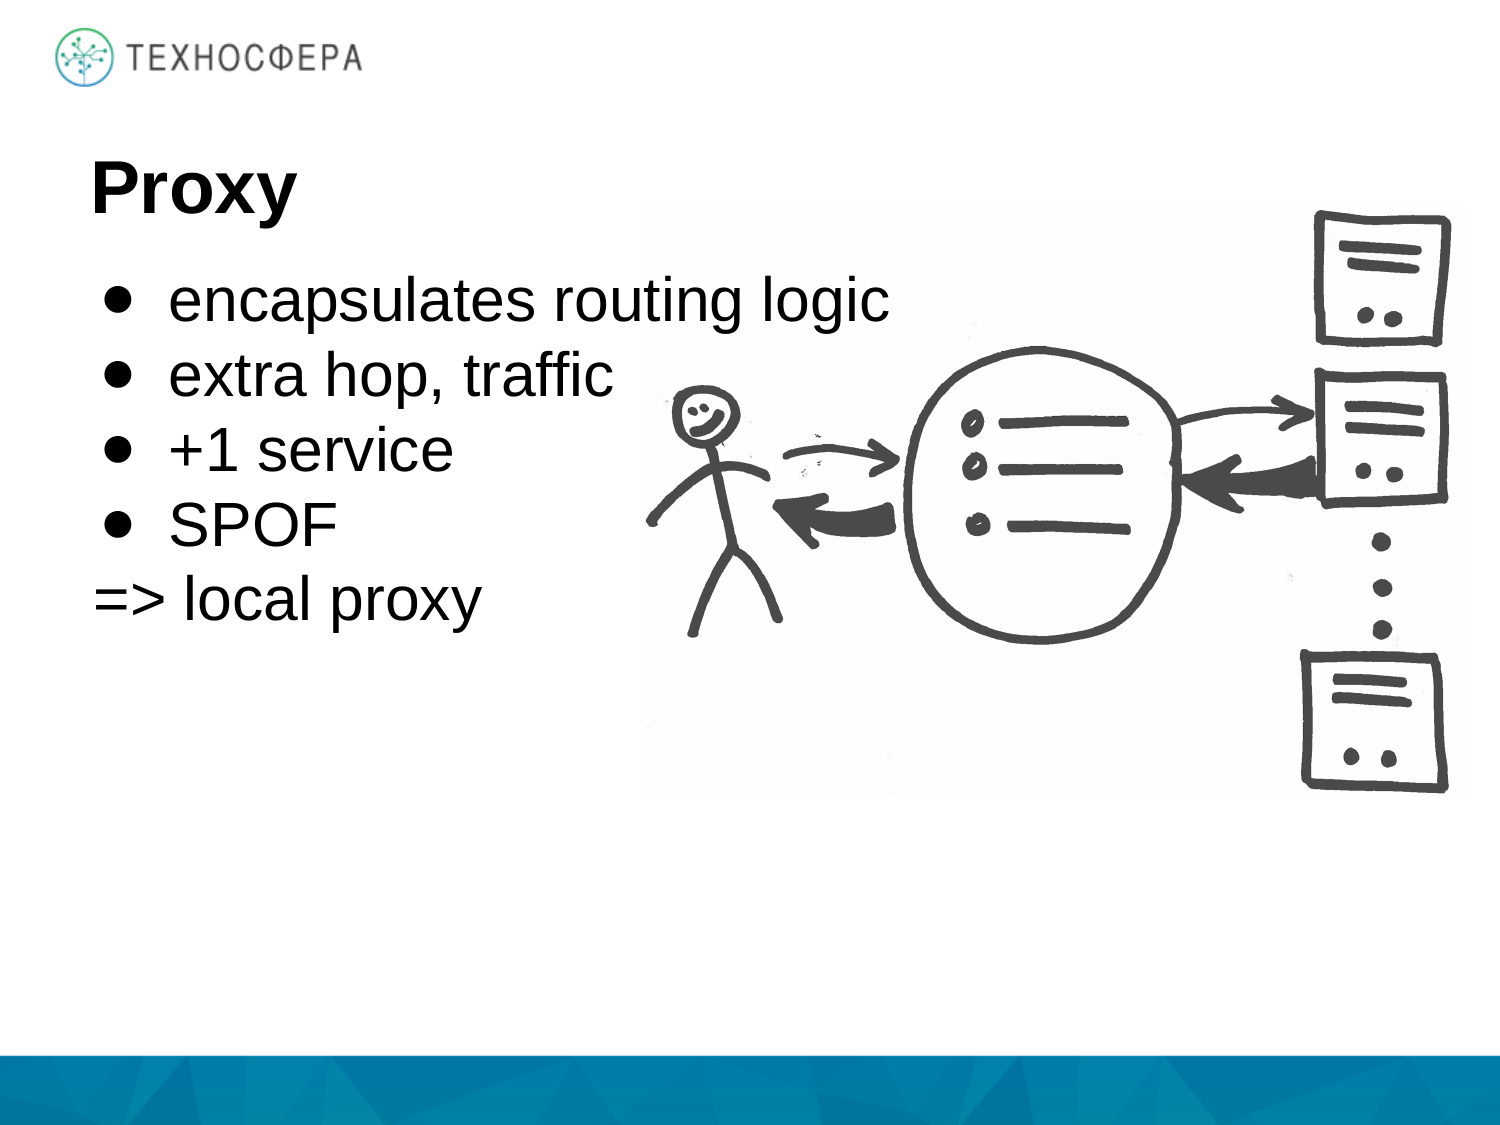

# Proxy
encapsulates routing logic
extra hop, traffic
+1 service
SPOF
=> local proxy